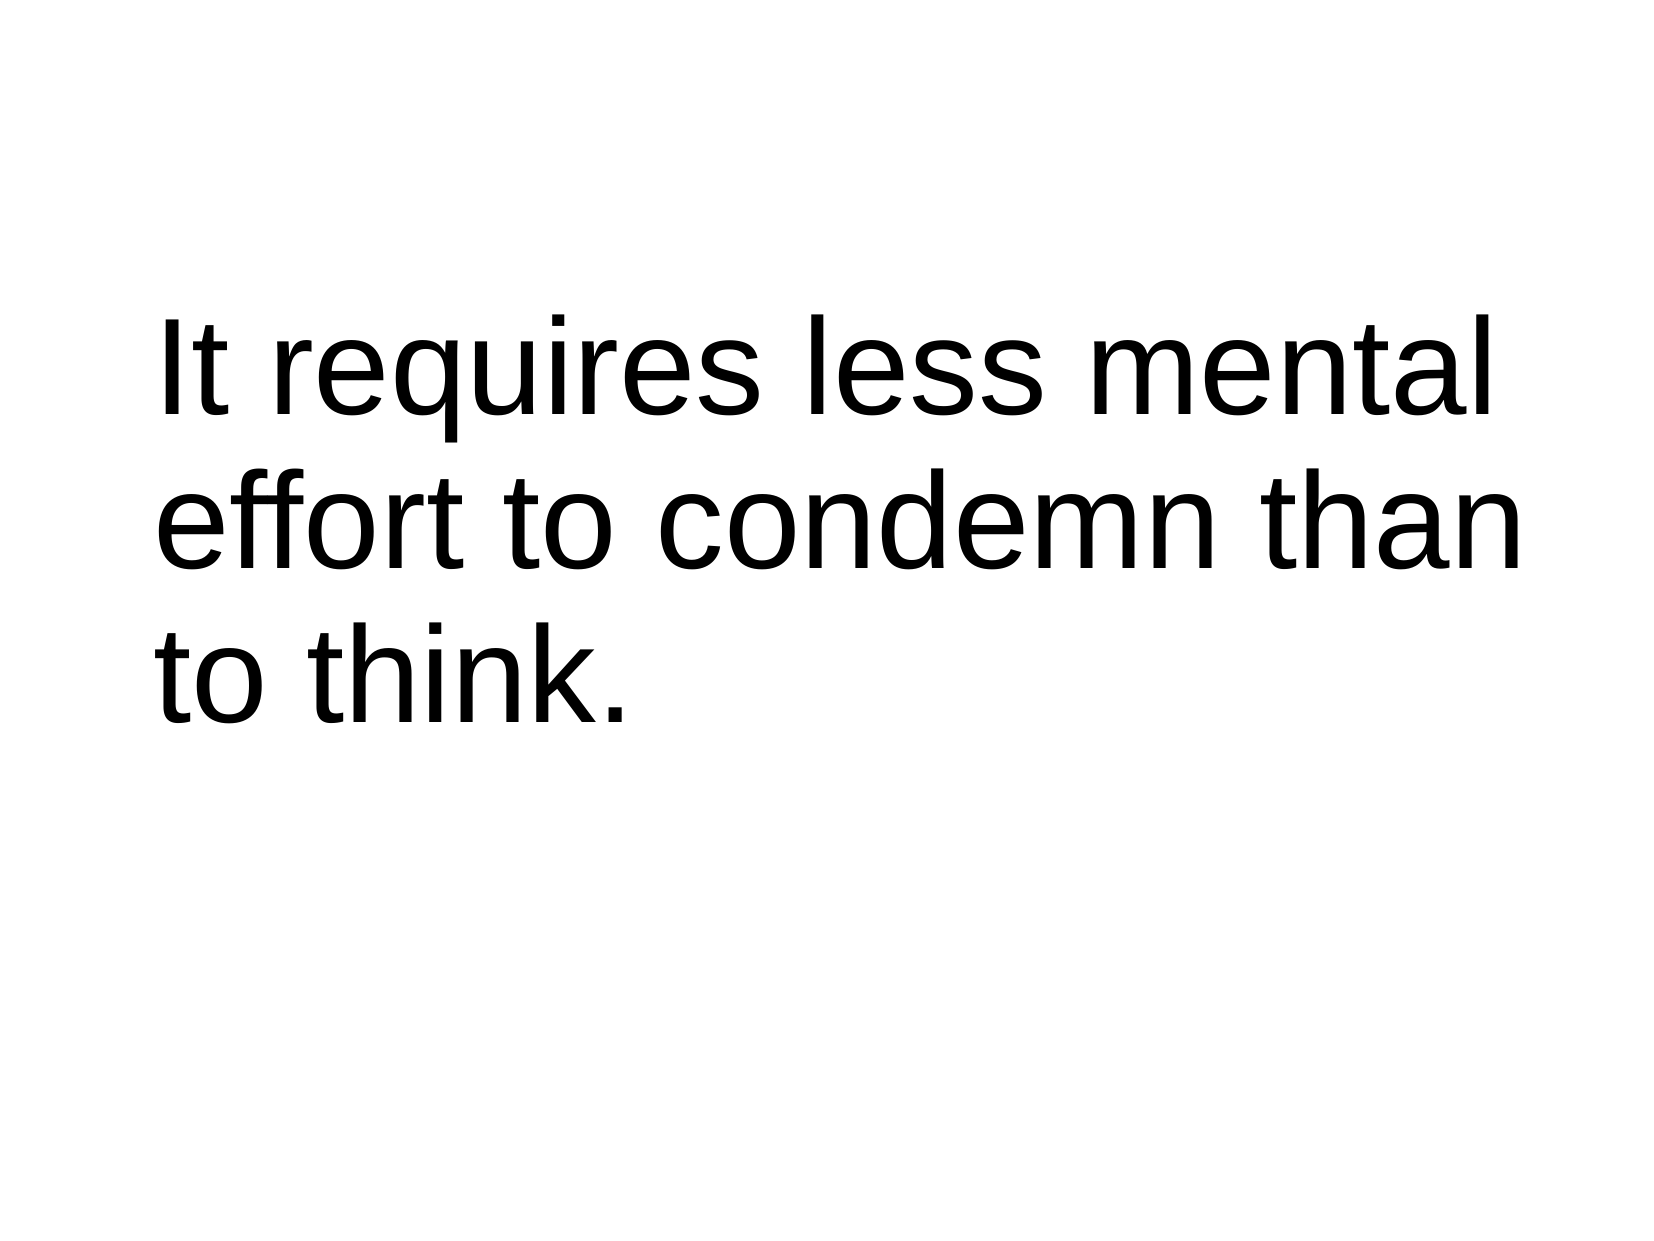

# It requires less mental effort to condemn than to think.